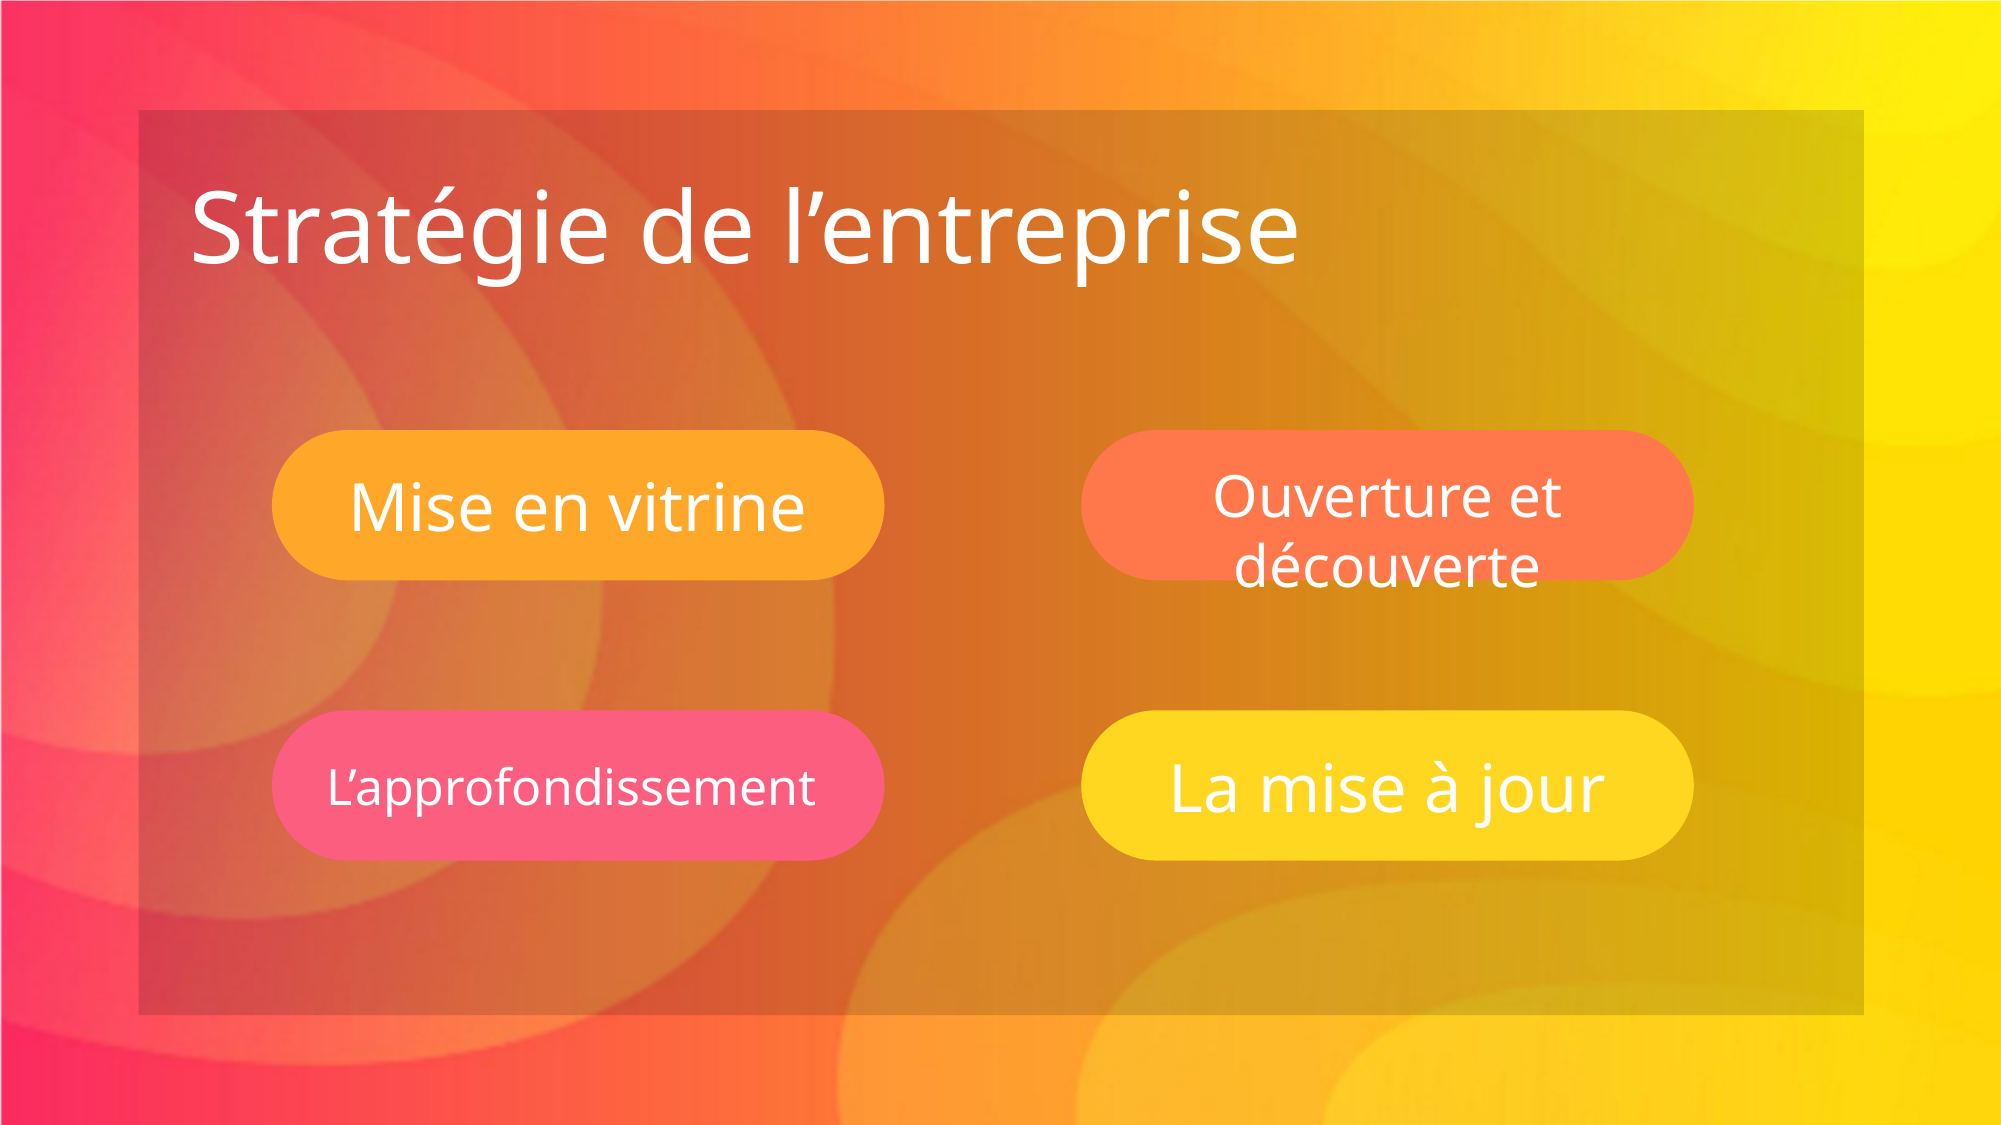

# Stratégie de l’entreprise
Mise en vitrine
Ouverture et découverte
L’approfondissement
La mise à jour